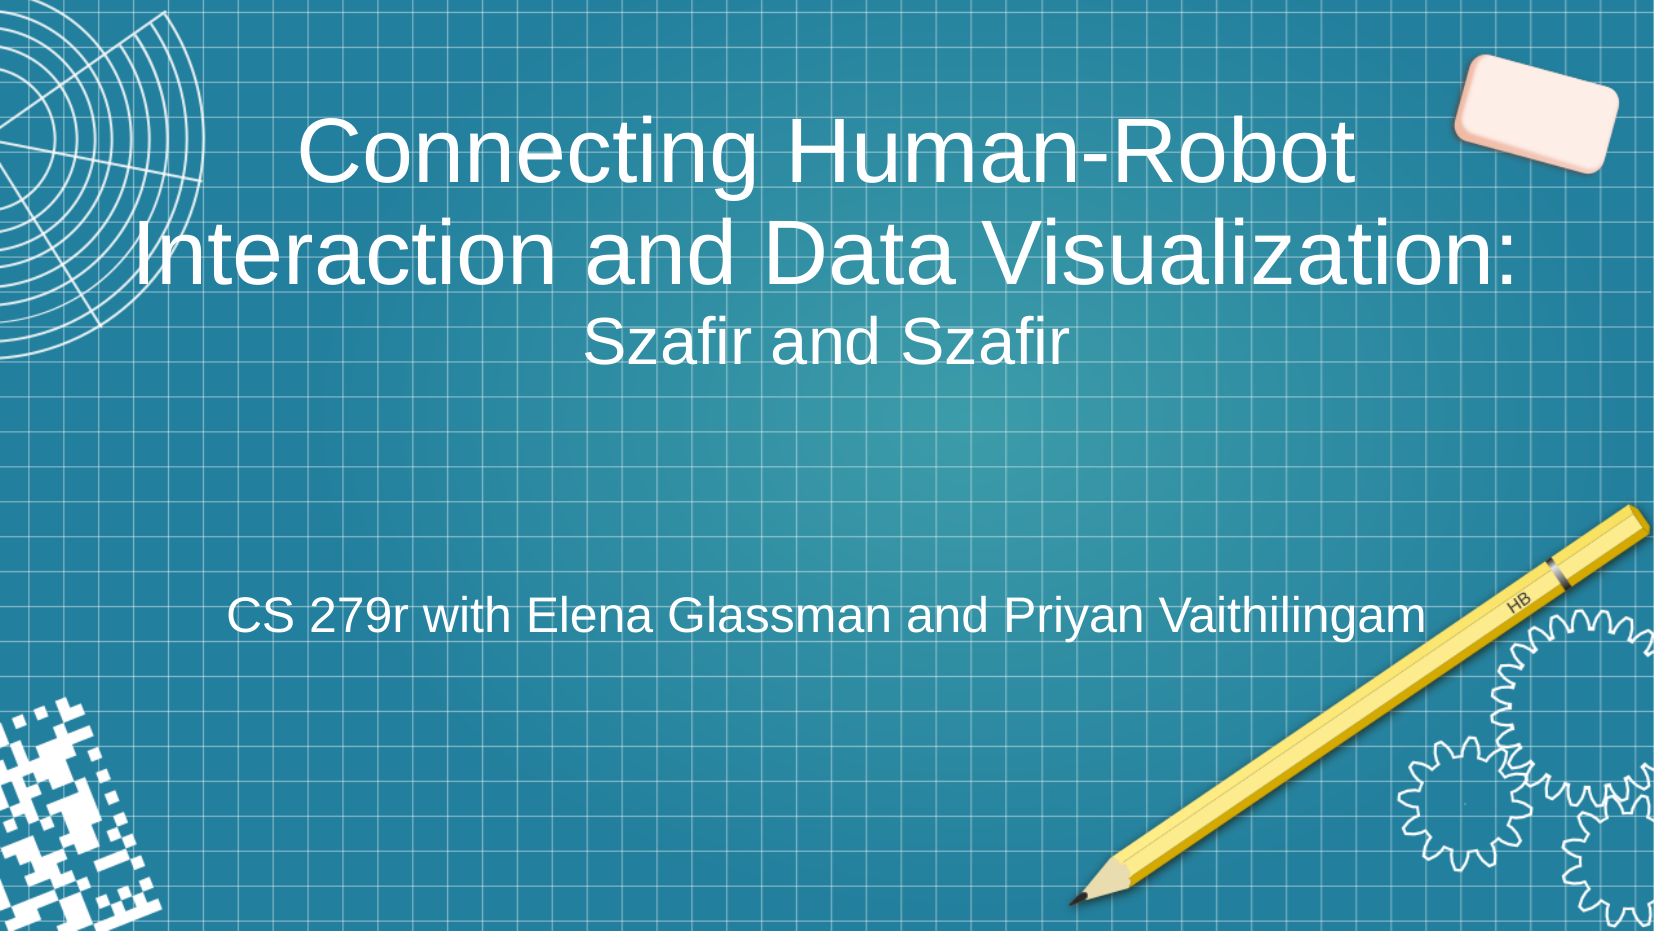

# Connecting Human-Robot Interaction and Data Visualization: Szafir and Szafir
CS 279r with Elena Glassman and Priyan Vaithilingam